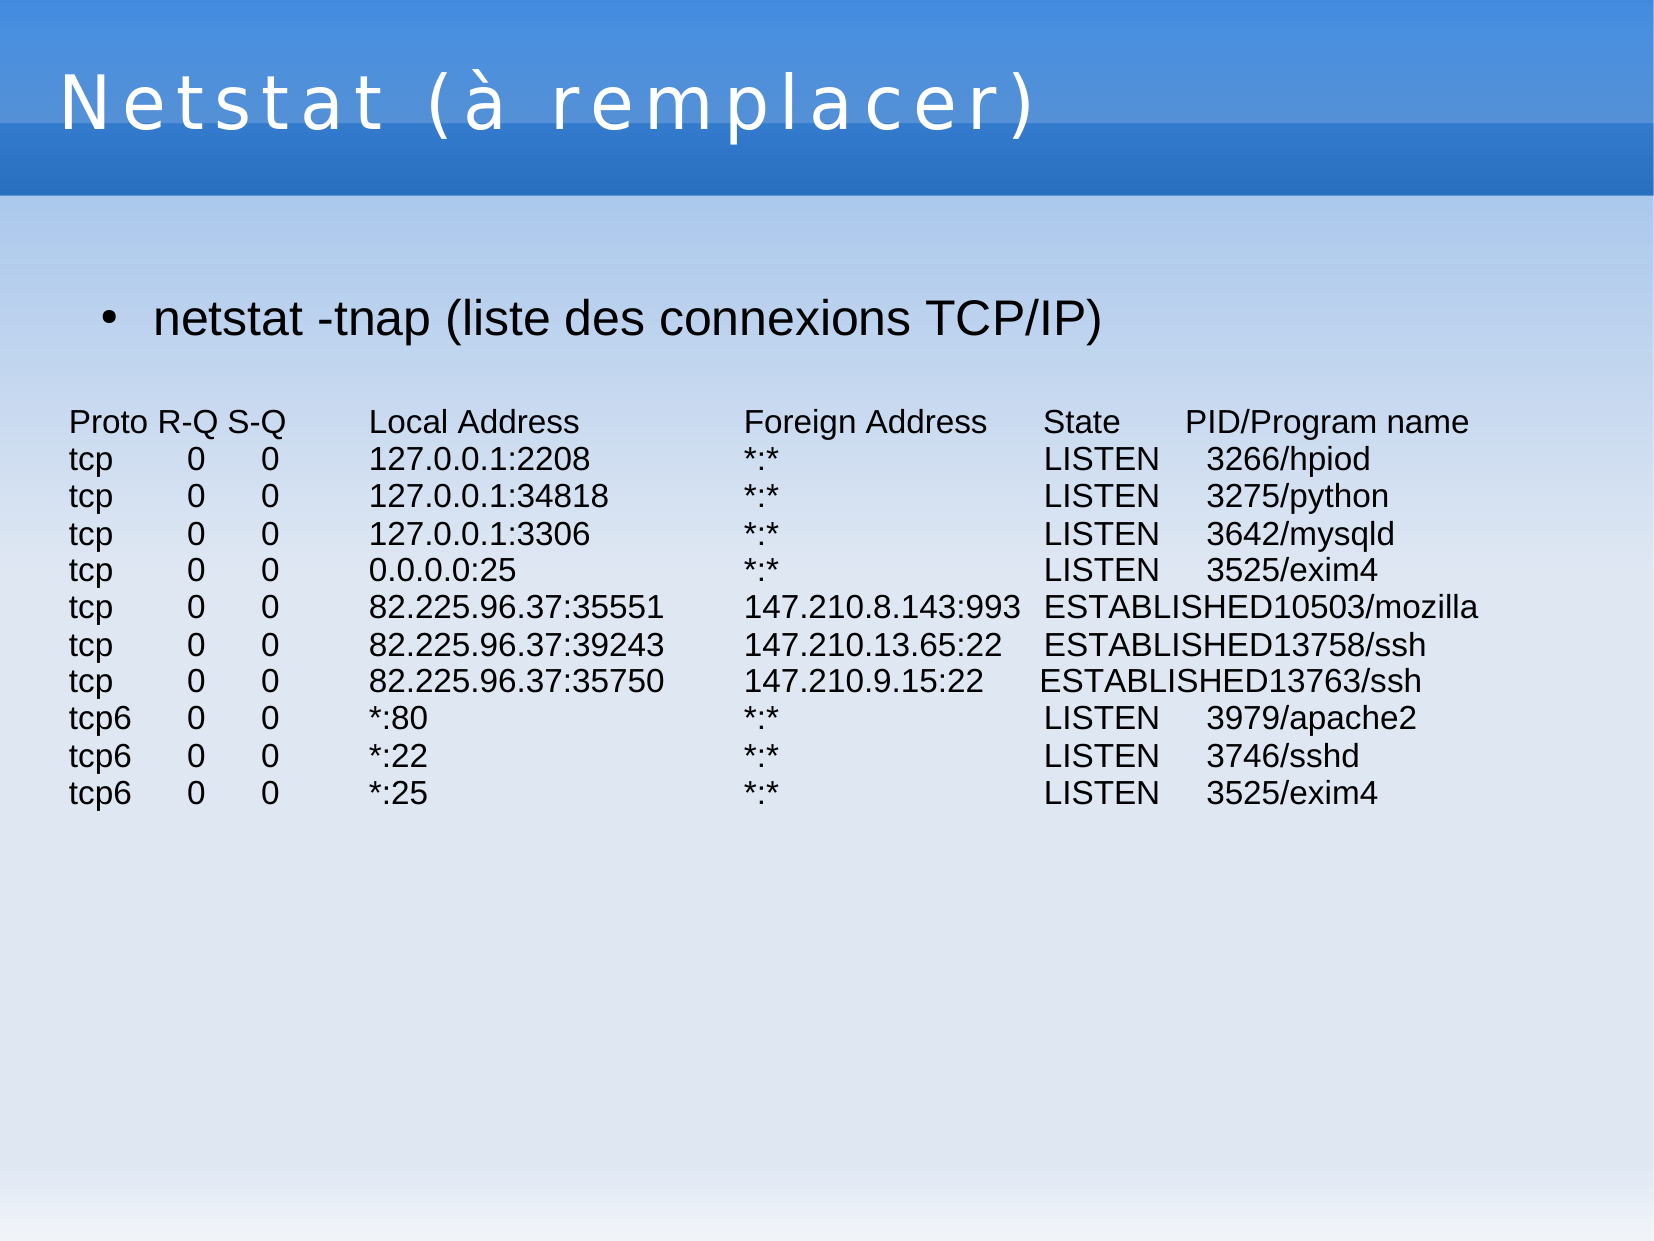

# Netstat (à remplacer)
netstat -tnap (liste des connexions TCP/IP)
Proto R-Q S-Q 	Local Address 		Foreign Address State PID/Program name
tcp 0 0 		127.0.0.1:2208 		*:* 		LISTEN 3266/hpiod
tcp 0 0 		127.0.0.1:34818 	*:* 		LISTEN 3275/python
tcp 0 0 		127.0.0.1:3306 	*:* 		LISTEN 3642/mysqld
tcp 0 0 		0.0.0.0:25 		*:* 		LISTEN 3525/exim4
tcp 0 0 		82.225.96.37:35551 	147.210.8.143:993 	ESTABLISHED10503/mozilla
tcp 0 0 		82.225.96.37:39243 	147.210.13.65:22 	ESTABLISHED13758/ssh
tcp 0 0 		82.225.96.37:35750 	147.210.9.15:22 ESTABLISHED13763/ssh
tcp6 0 0 		*:80 		*:* 		LISTEN 3979/apache2
tcp6 0 0 		*:22 		*:* 		LISTEN 3746/sshd
tcp6 0 0 		*:25 		*:* 		LISTEN 3525/exim4